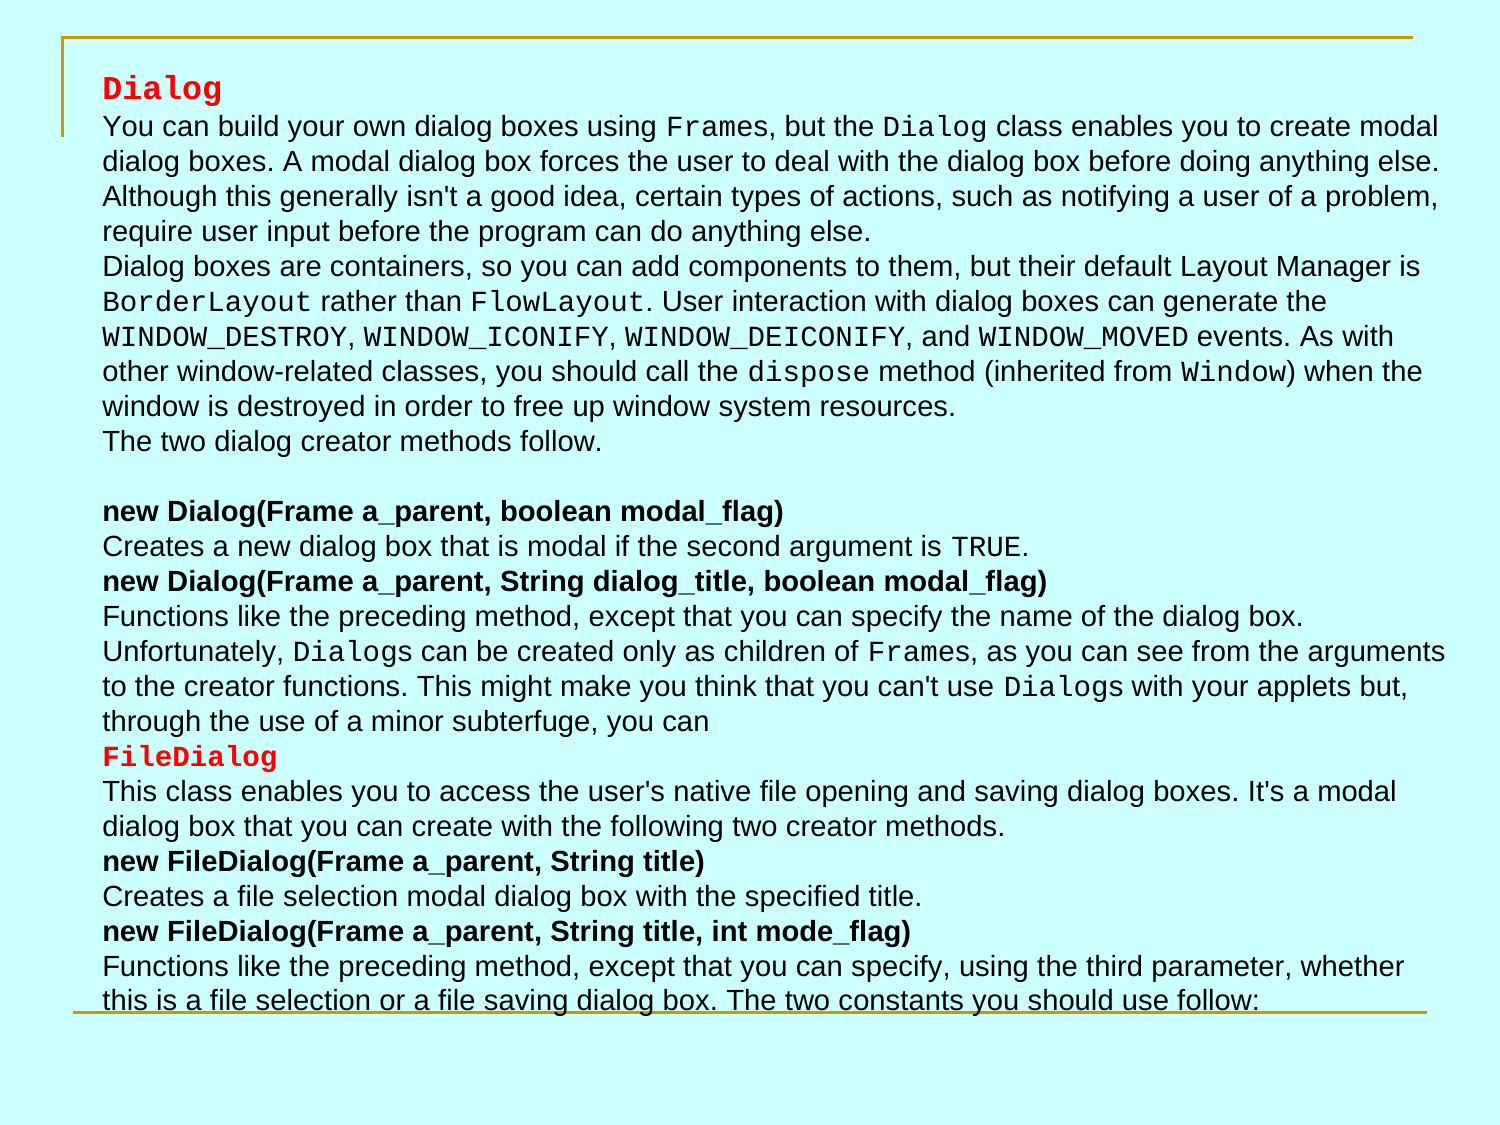

Dialog
You can build your own dialog boxes using Frames, but the Dialog class enables you to create modal dialog boxes. A modal dialog box forces the user to deal with the dialog box before doing anything else. Although this generally isn't a good idea, certain types of actions, such as notifying a user of a problem, require user input before the program can do anything else.
Dialog boxes are containers, so you can add components to them, but their default Layout Manager is BorderLayout rather than FlowLayout. User interaction with dialog boxes can generate the WINDOW_DESTROY, WINDOW_ICONIFY, WINDOW_DEICONIFY, and WINDOW_MOVED events. As with other window-related classes, you should call the dispose method (inherited from Window) when the window is destroyed in order to free up window system resources.
The two dialog creator methods follow.
new Dialog(Frame a_parent, boolean modal_flag)
Creates a new dialog box that is modal if the second argument is TRUE.
new Dialog(Frame a_parent, String dialog_title, boolean modal_flag)
Functions like the preceding method, except that you can specify the name of the dialog box. Unfortunately, Dialogs can be created only as children of Frames, as you can see from the arguments to the creator functions. This might make you think that you can't use Dialogs with your applets but, through the use of a minor subterfuge, you can
FileDialog
This class enables you to access the user's native file opening and saving dialog boxes. It's a modal dialog box that you can create with the following two creator methods.
new FileDialog(Frame a_parent, String title)
Creates a file selection modal dialog box with the specified title.
new FileDialog(Frame a_parent, String title, int mode_flag)
Functions like the preceding method, except that you can specify, using the third parameter, whether this is a file selection or a file saving dialog box. The two constants you should use follow: